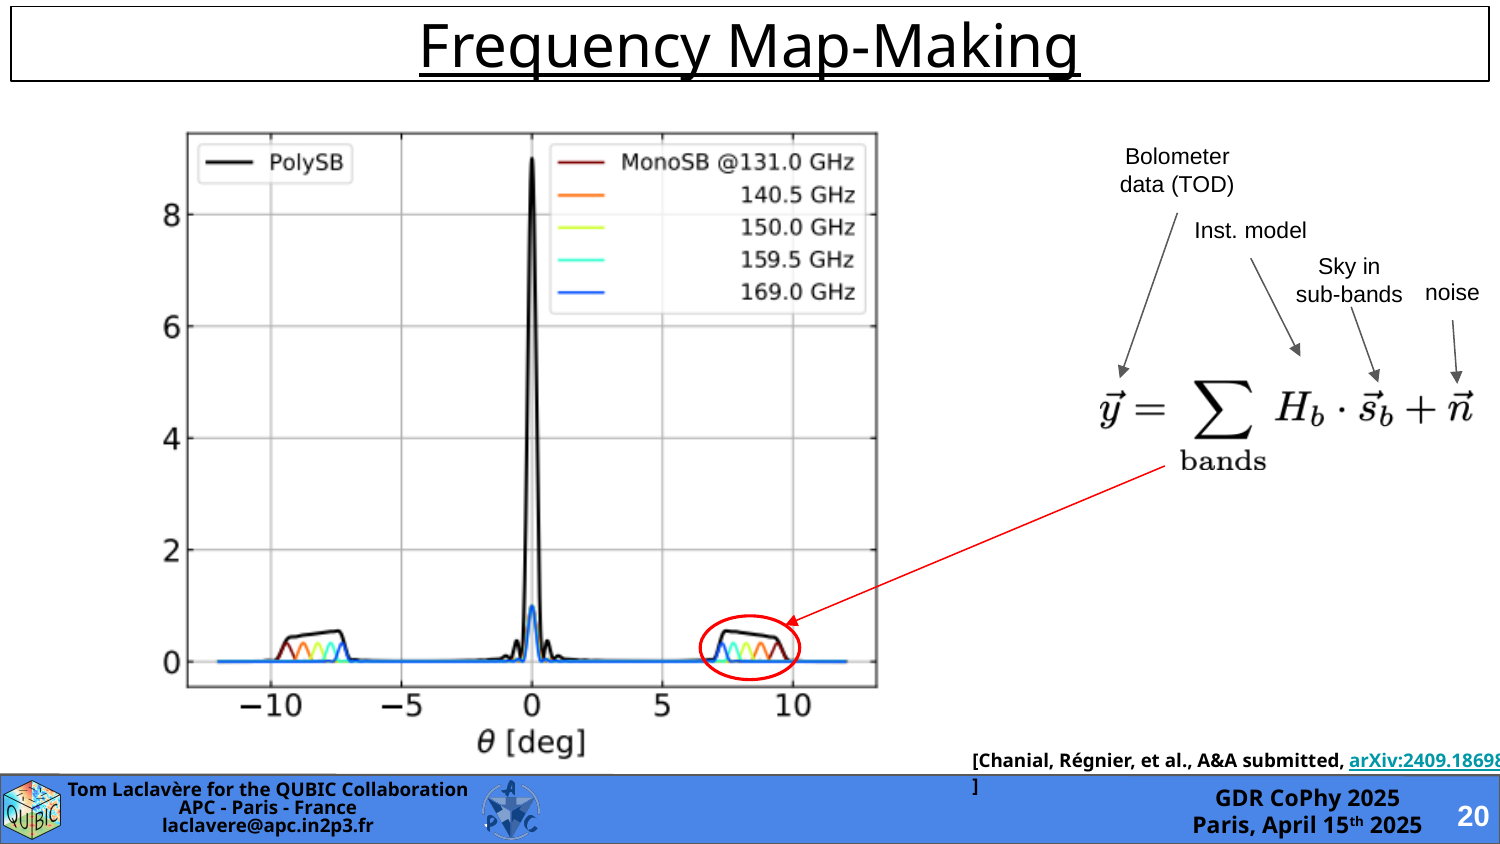

# Frequency Map-Making
Bolometer data (TOD)
Inst. model
Sky in
sub-bands
noise
[Chanial, Régnier, et al., A&A submitted, arXiv:2409.18698]